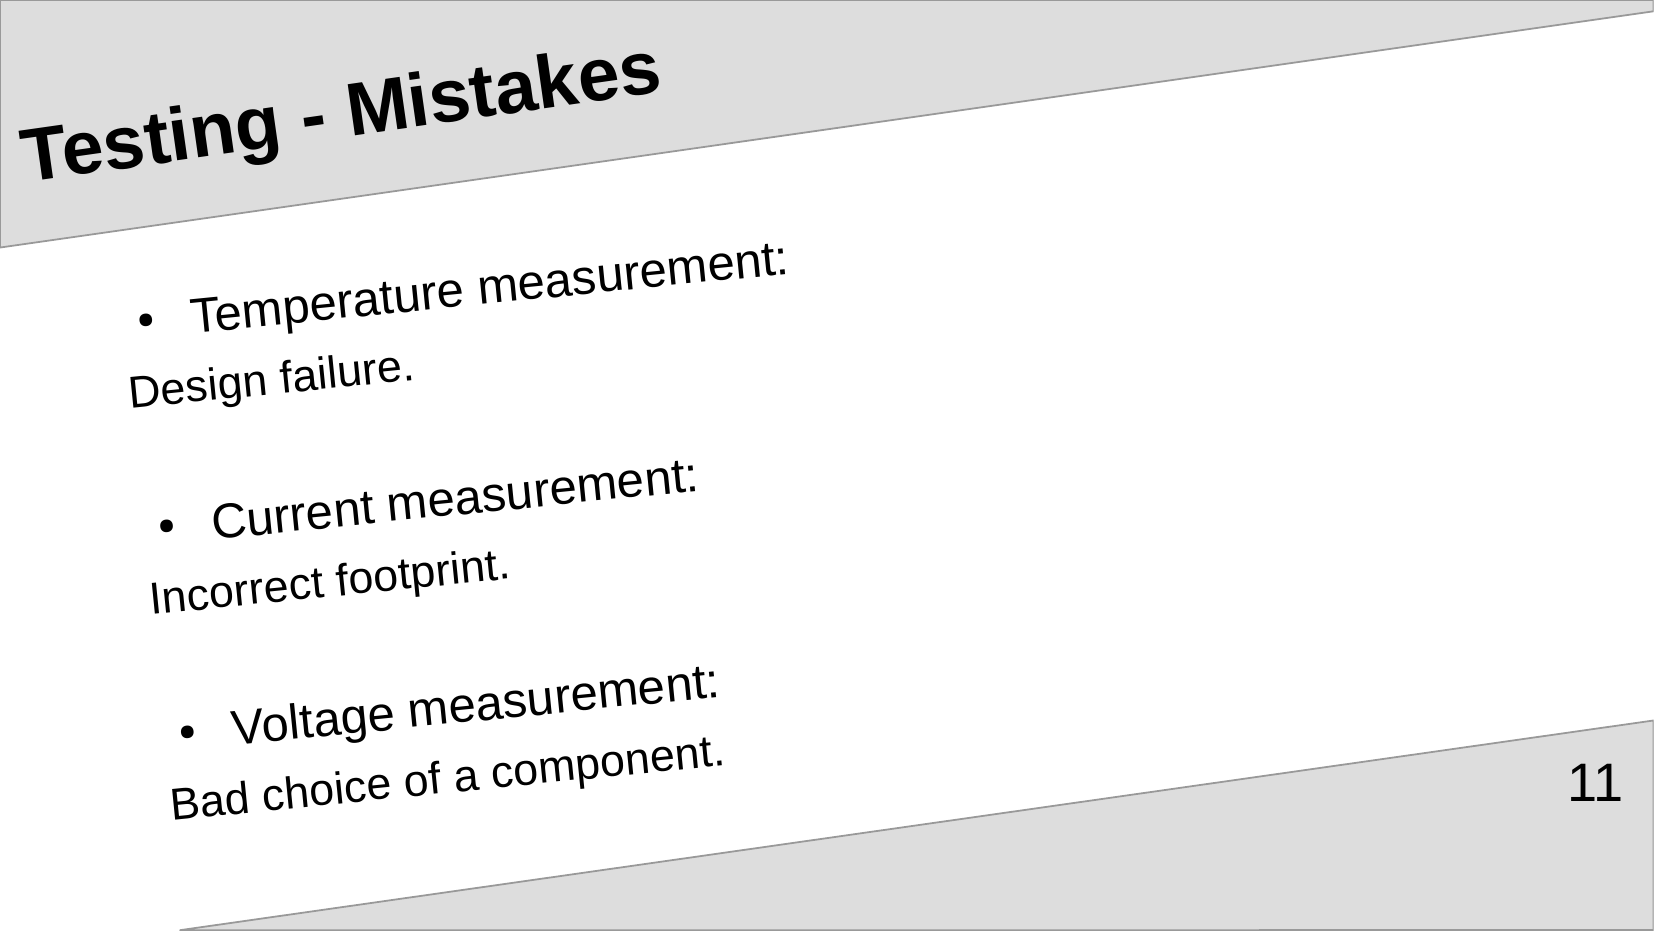

# Testing - Mistakes
Temperature measurement:
Design failure.
Current measurement:
Incorrect footprint.
Voltage measurement:
Bad choice of a component.
11